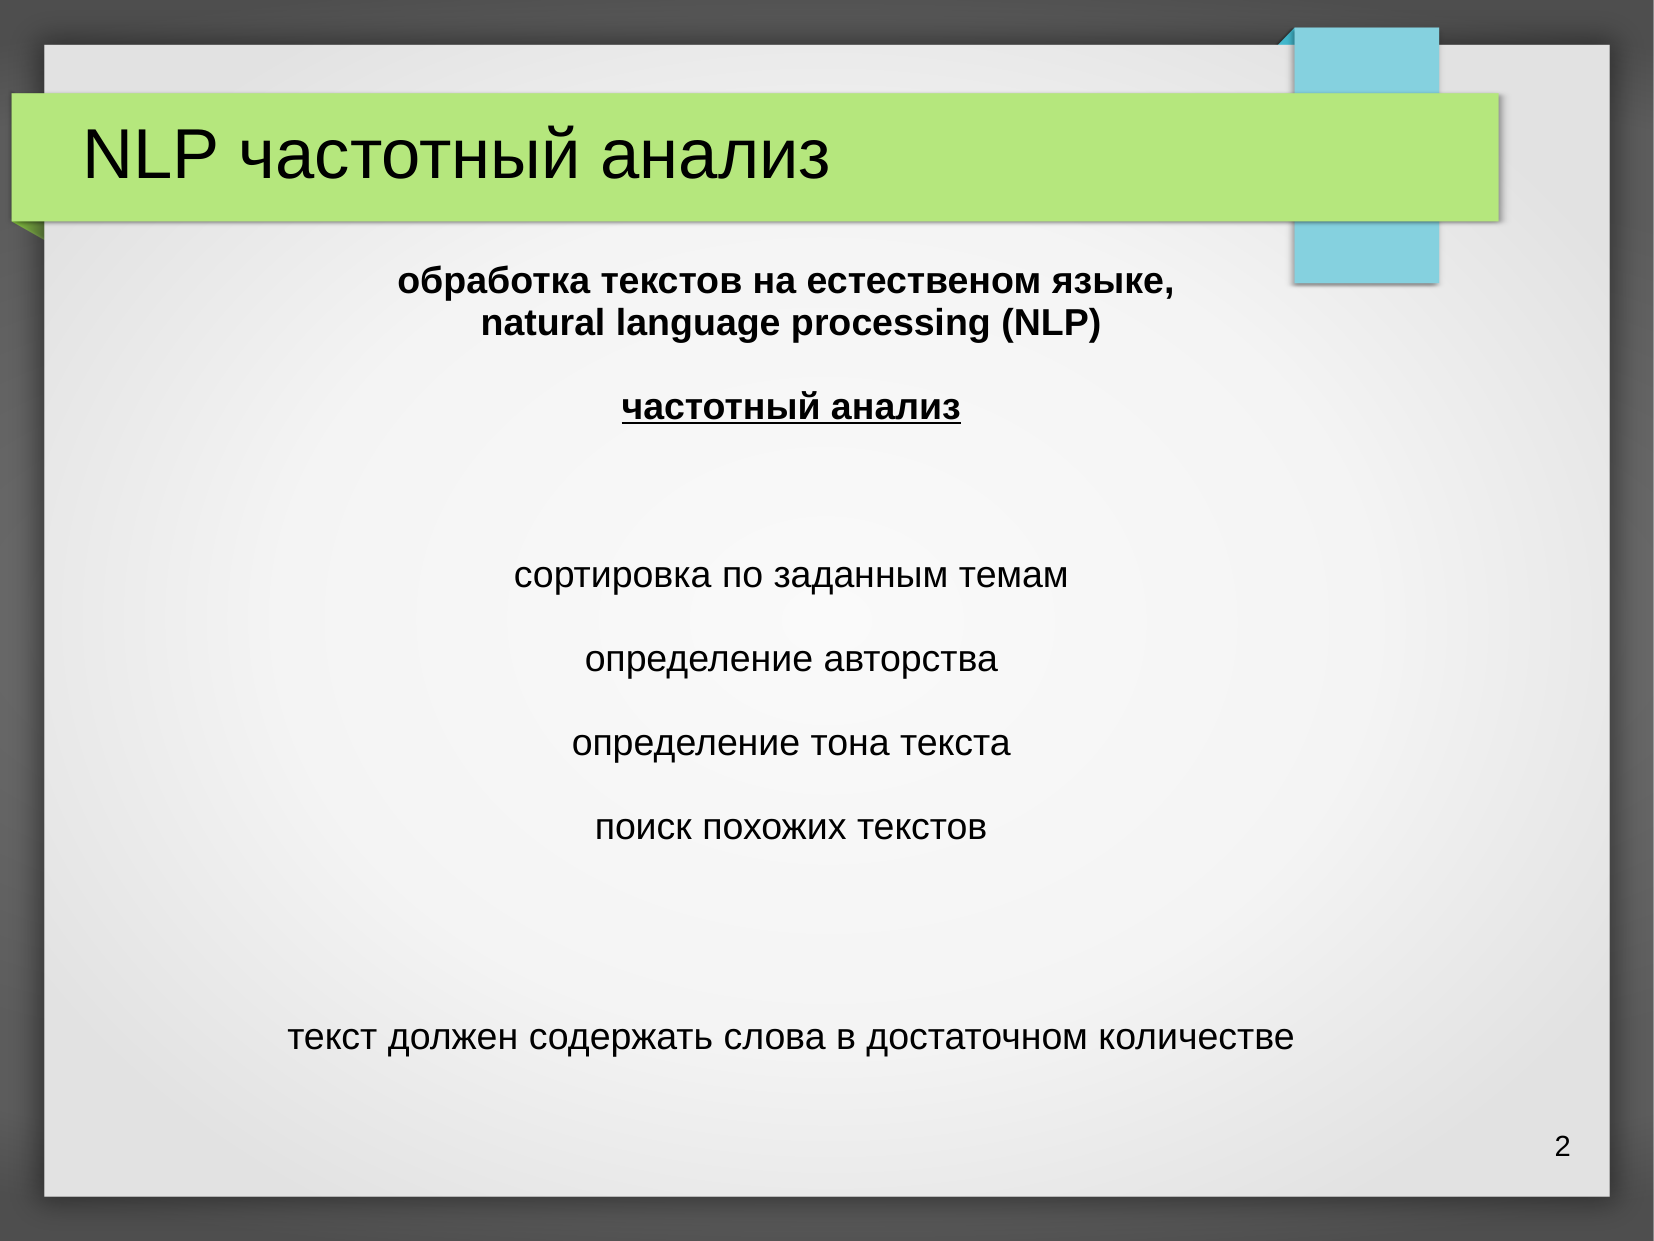

# NLP частотный анализ
обработка текстов на естественом языке,
natural language processing (NLP)
частотный анализ
сортировка по заданным темам
определение авторства
определение тона текста
поиск похожих текстов
текст должен содержать слова в достаточном количестве
2